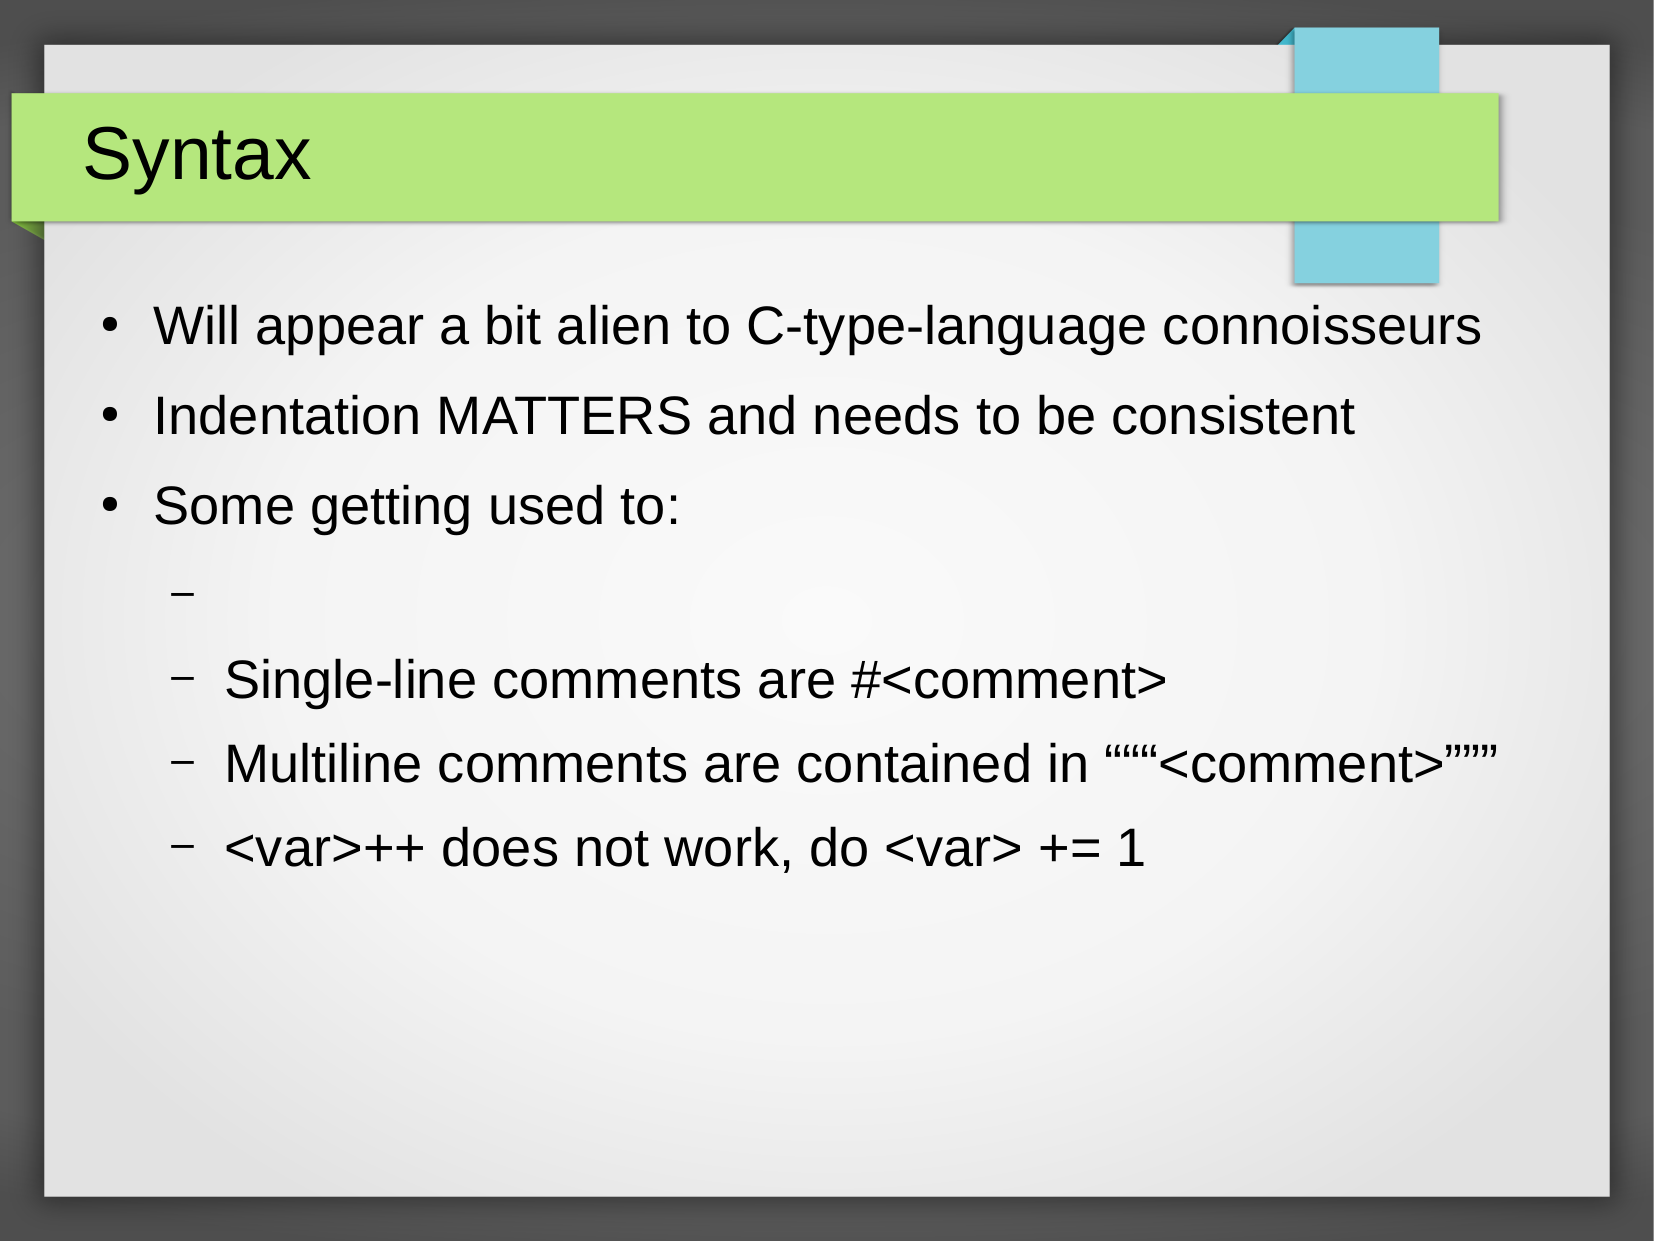

# Syntax
Will appear a bit alien to C-type-language connoisseurs
Indentation MATTERS and needs to be consistent
Some getting used to:
Single-line comments are #<comment>
Multiline comments are contained in “““<comment>”””
<var>++ does not work, do <var> += 1